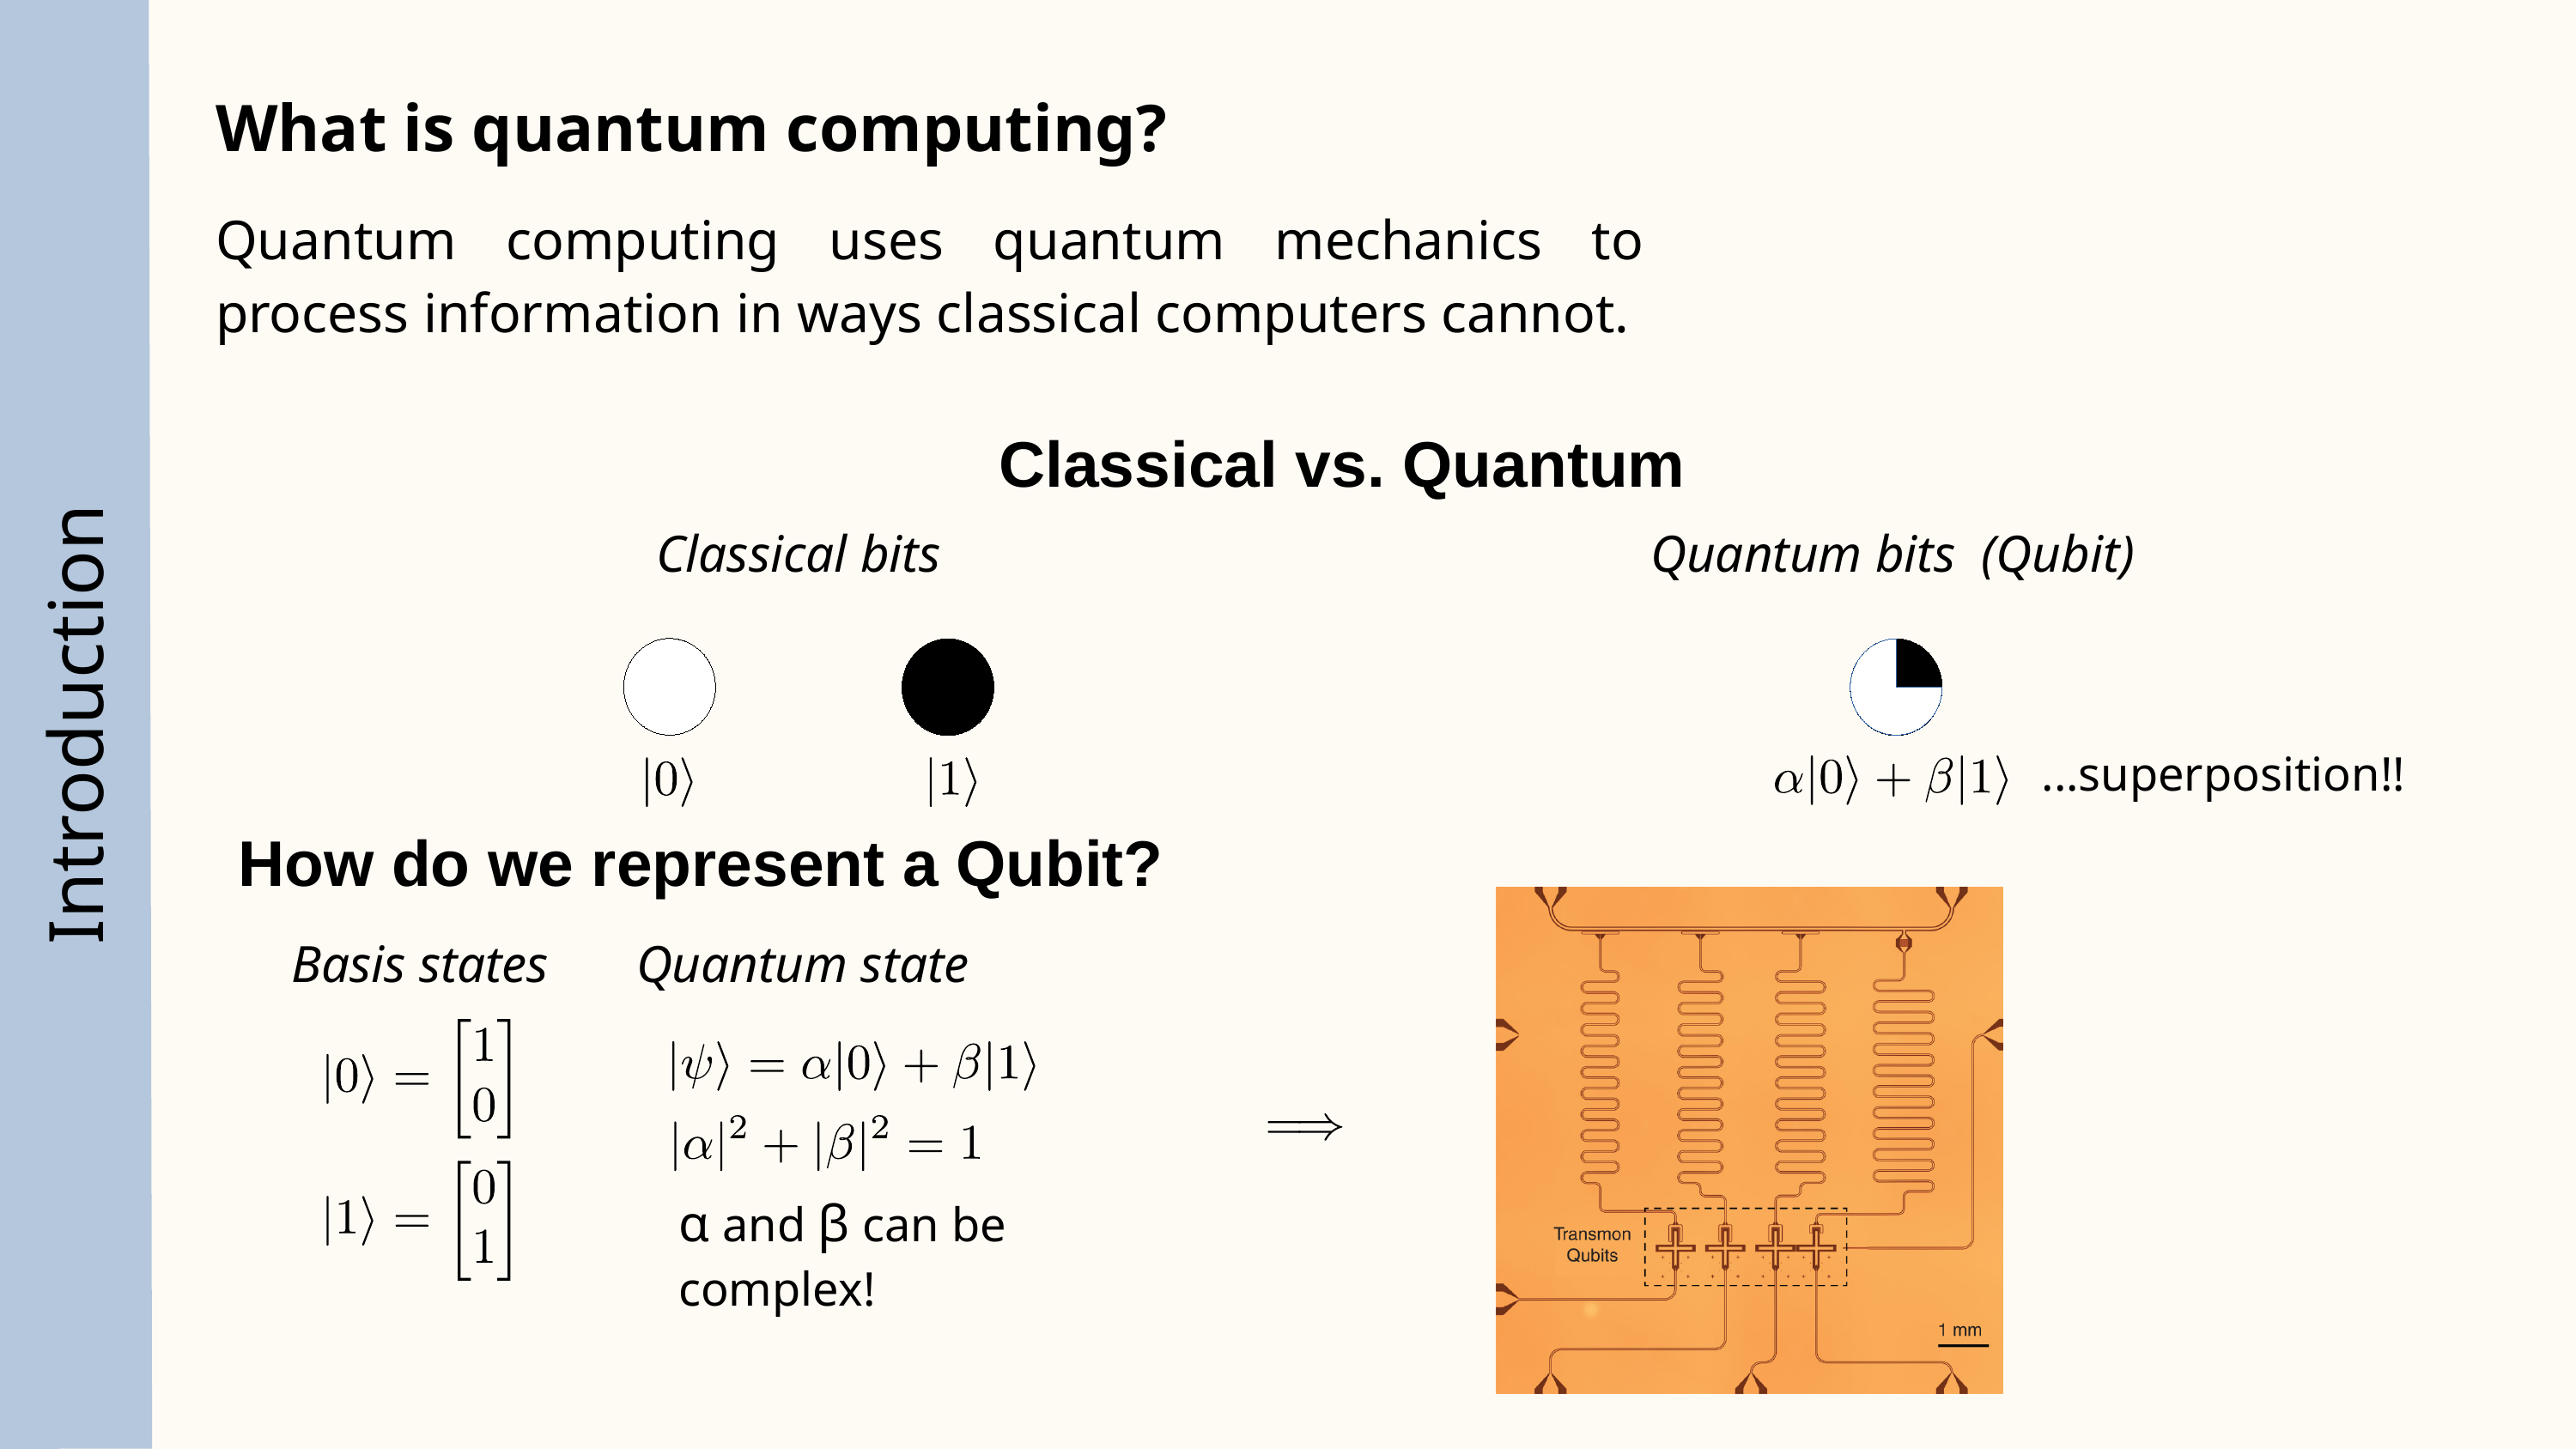

What is quantum computing?
Quantum computing uses quantum mechanics to process information in ways classical computers cannot.
Classical vs. Quantum
Classical bits
Quantum bits (Qubit)
# Introduction
...superposition!!
How do we represent a Qubit?
Basis states
Quantum state
α and β can be complex!